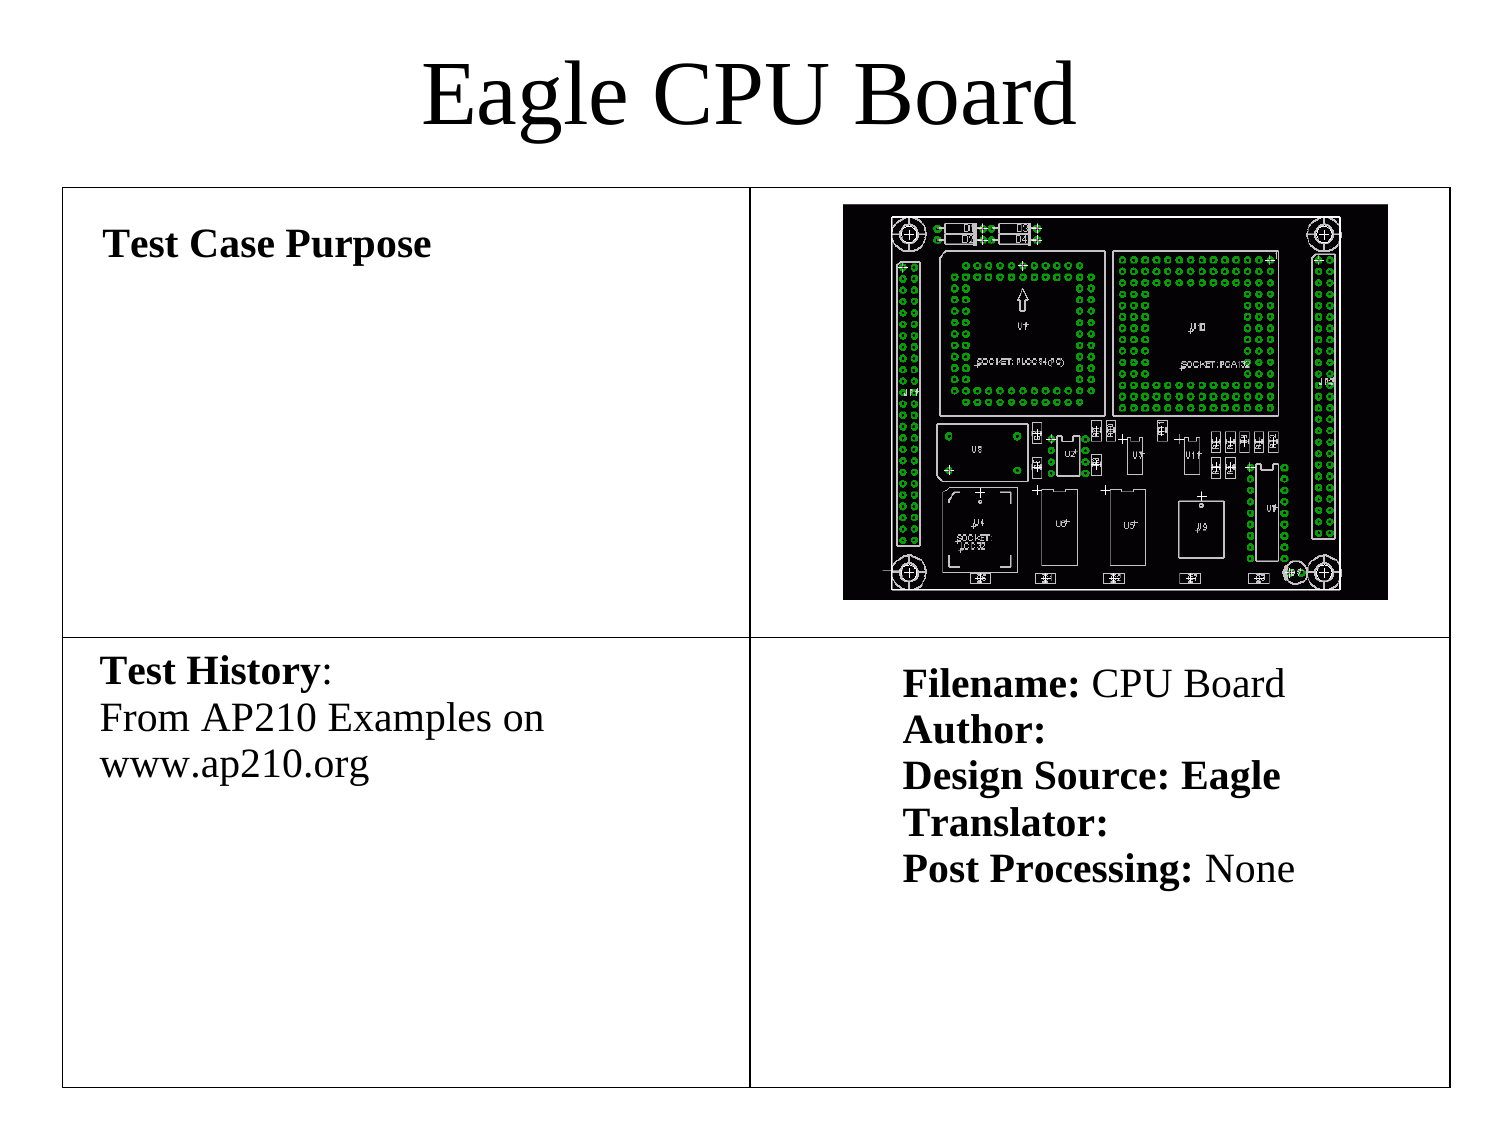

# Eagle CPU Board
Test Case Purpose
Test History:
From AP210 Examples on www.ap210.org
Filename: CPU Board
Author:
Design Source: Eagle
Translator:
Post Processing: None
Cube Module
Test Case Purpose
Complex 3d assembly
Test History:
Filename: cube_module_562_ap203.stp
Author: Steve Waterbury
Design Source:
Translator:
Post Processing: None